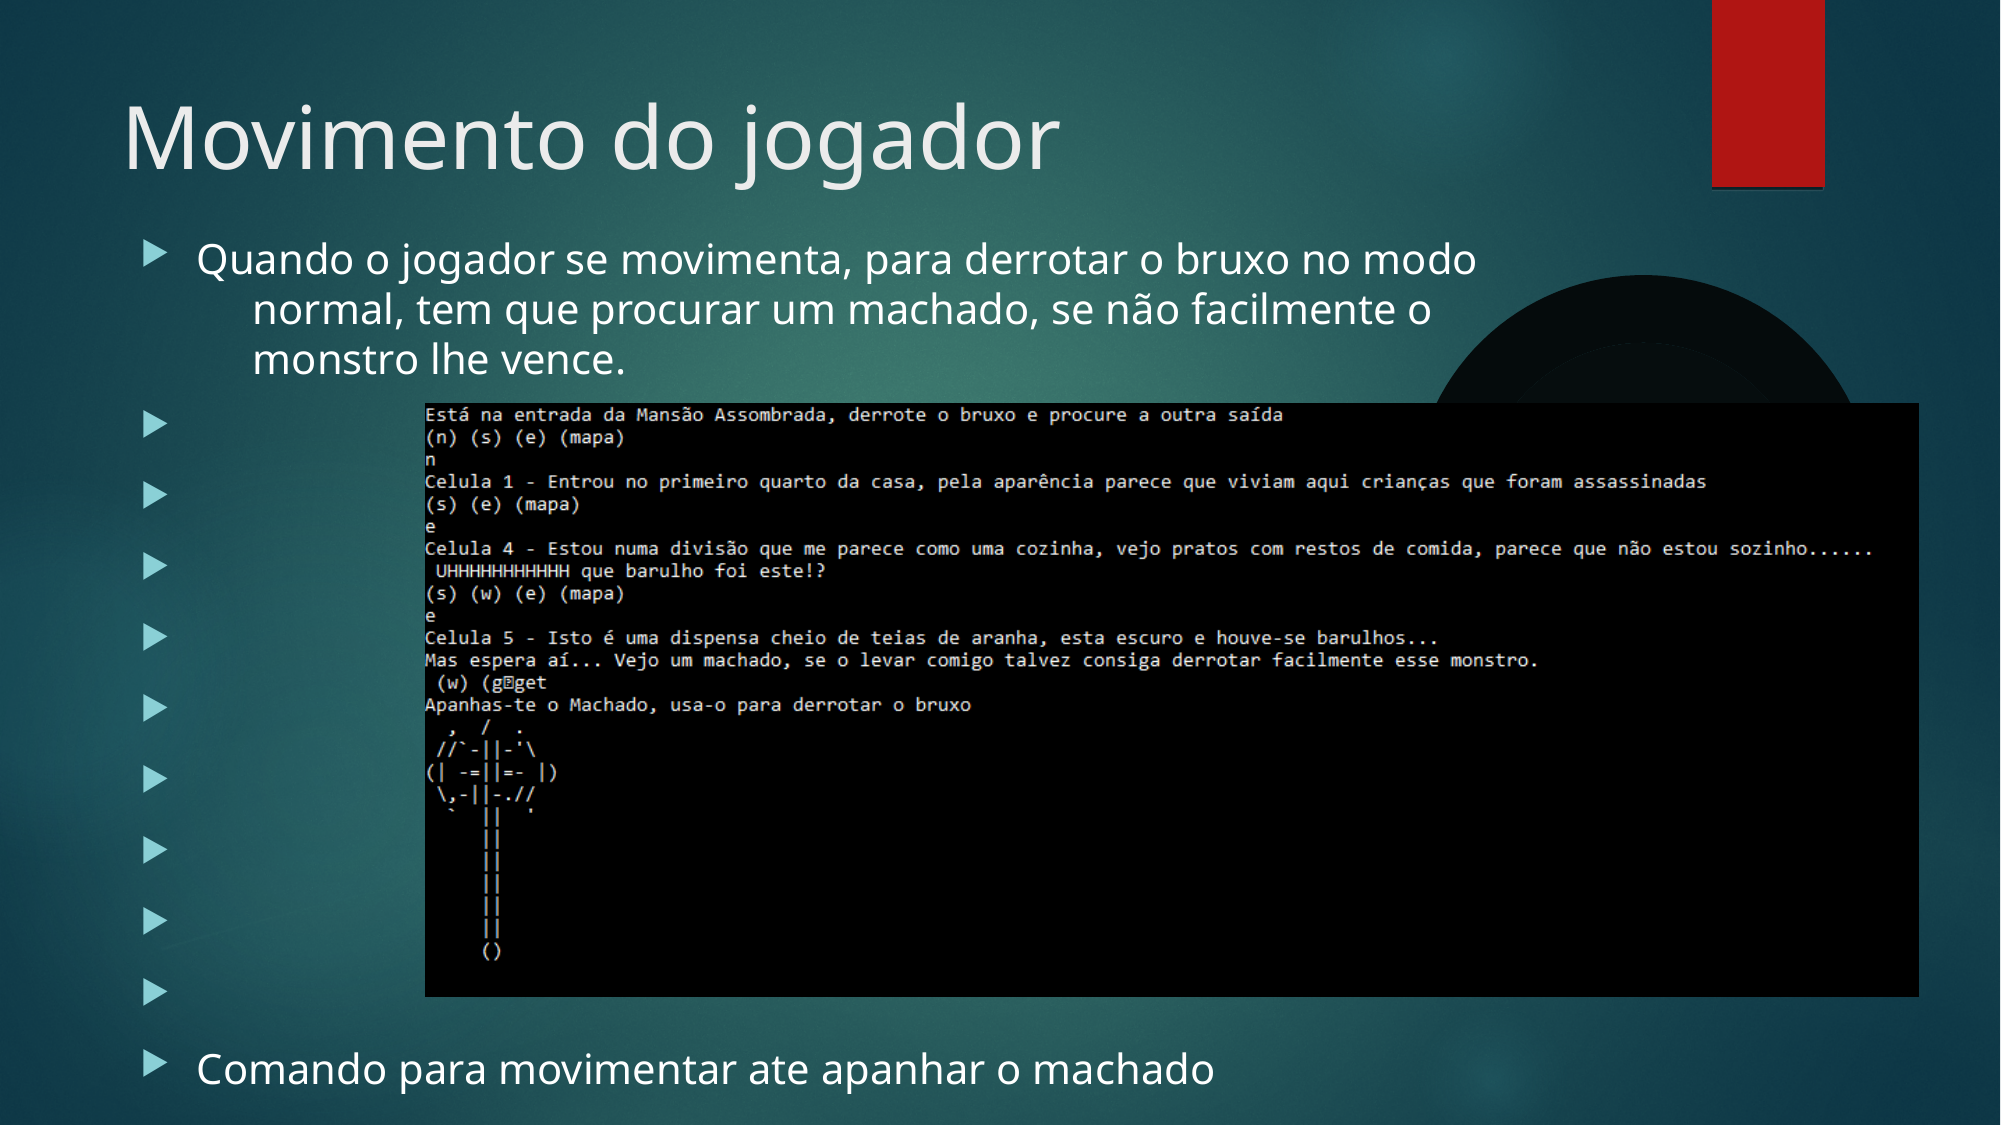

# Movimento do jogador
Quando o jogador se movimenta, para derrotar o bruxo no modo normal, tem que procurar um machado, se não facilmente o monstro lhe vence.
Comando para movimentar ate apanhar o machado